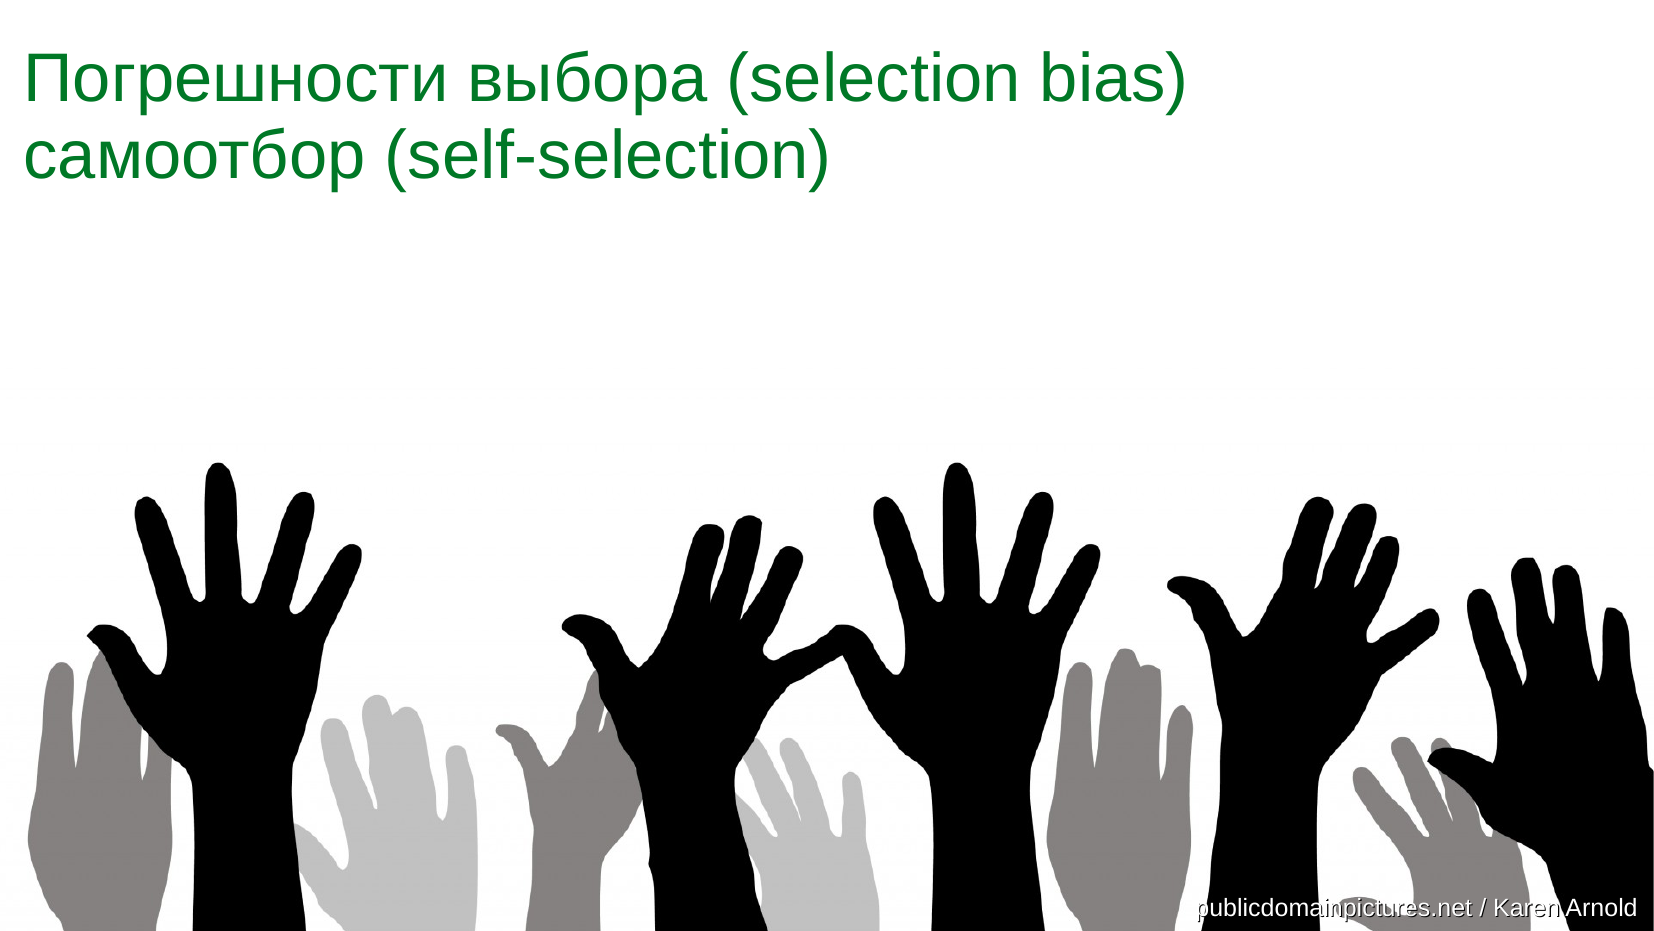

# Погрешности выбора (selection bias) самоотбор (self-selection)
publicdomainpictures.net / Karen Arnold